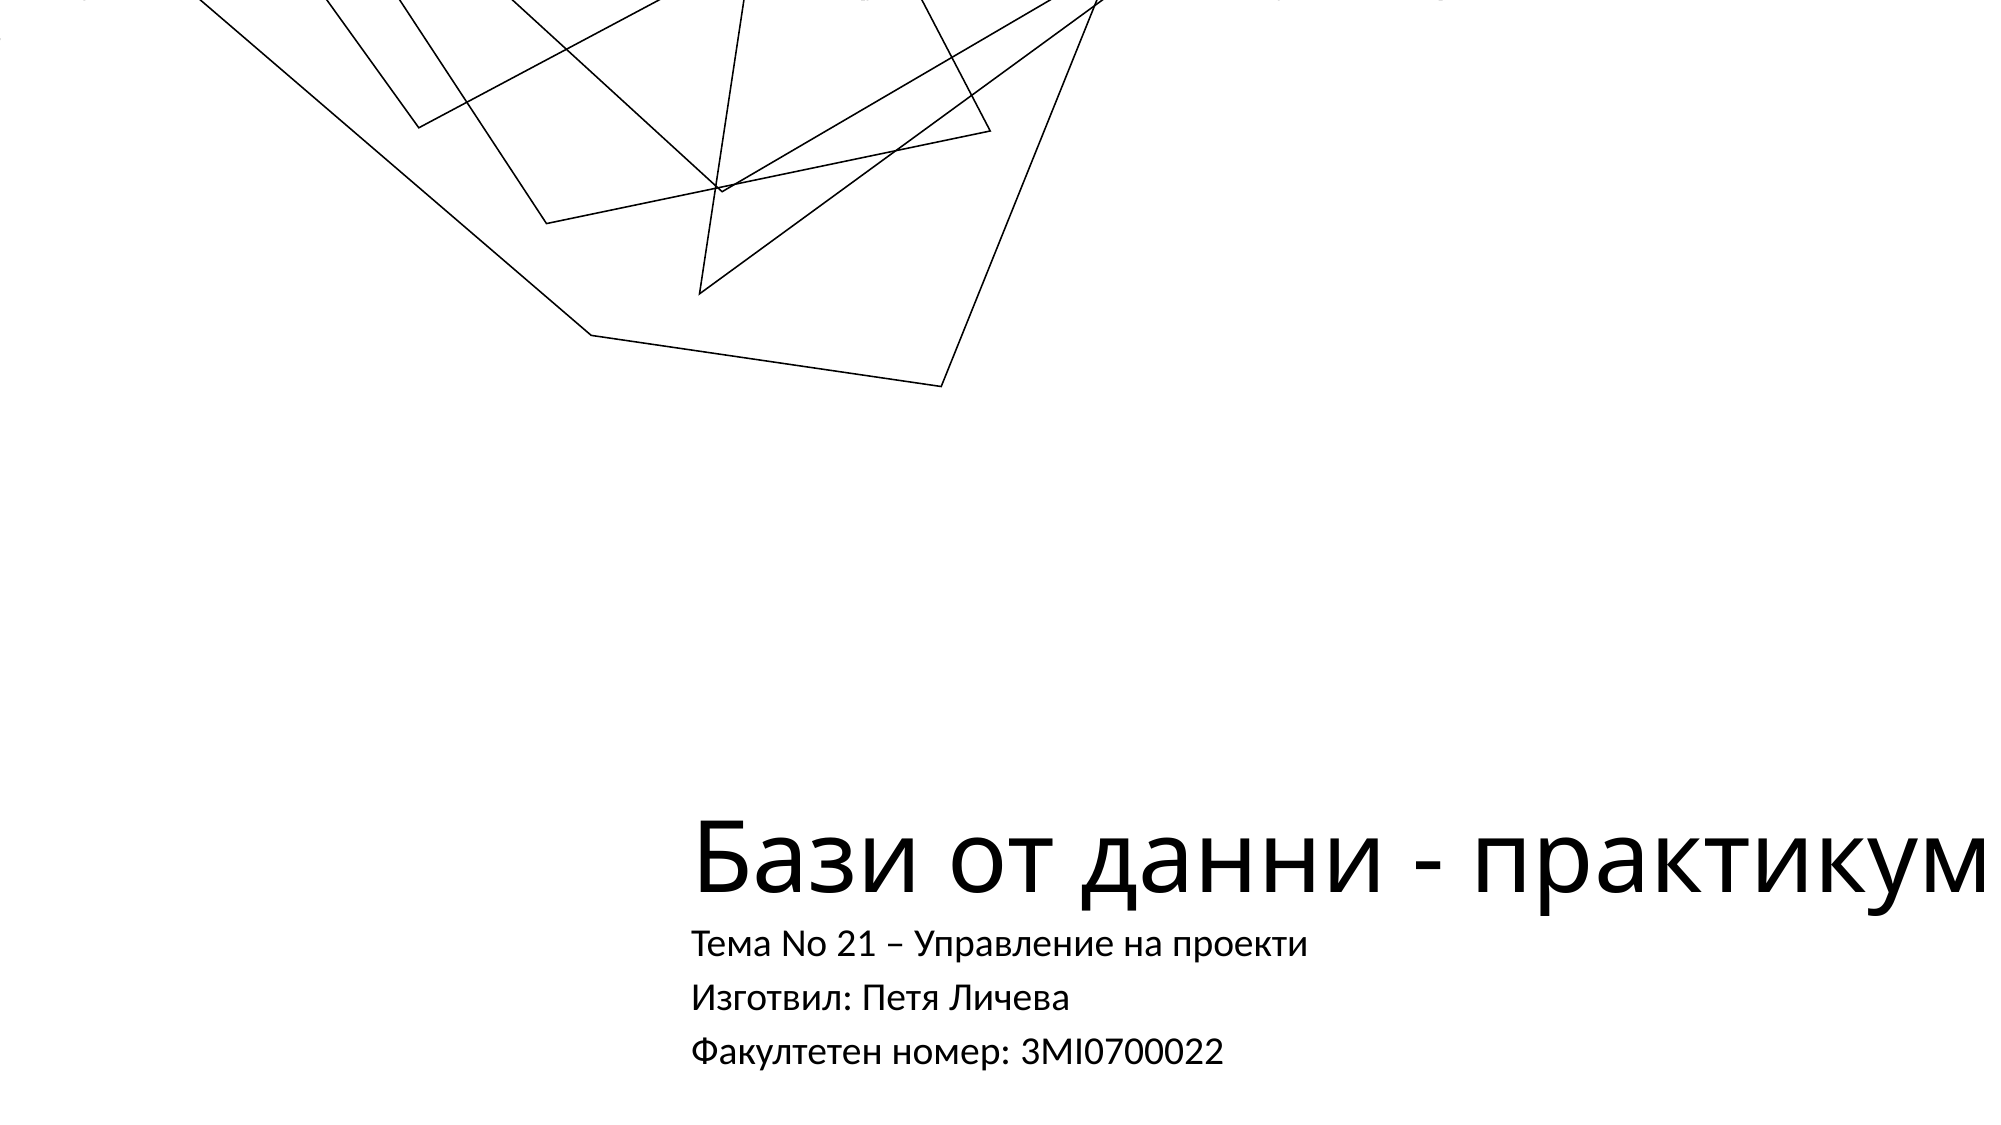

# Бази от данни - практикум
Тема No 21 – Управление на проекти
Изготвил: Петя Личева
Факултетен номер: 3MI0700022